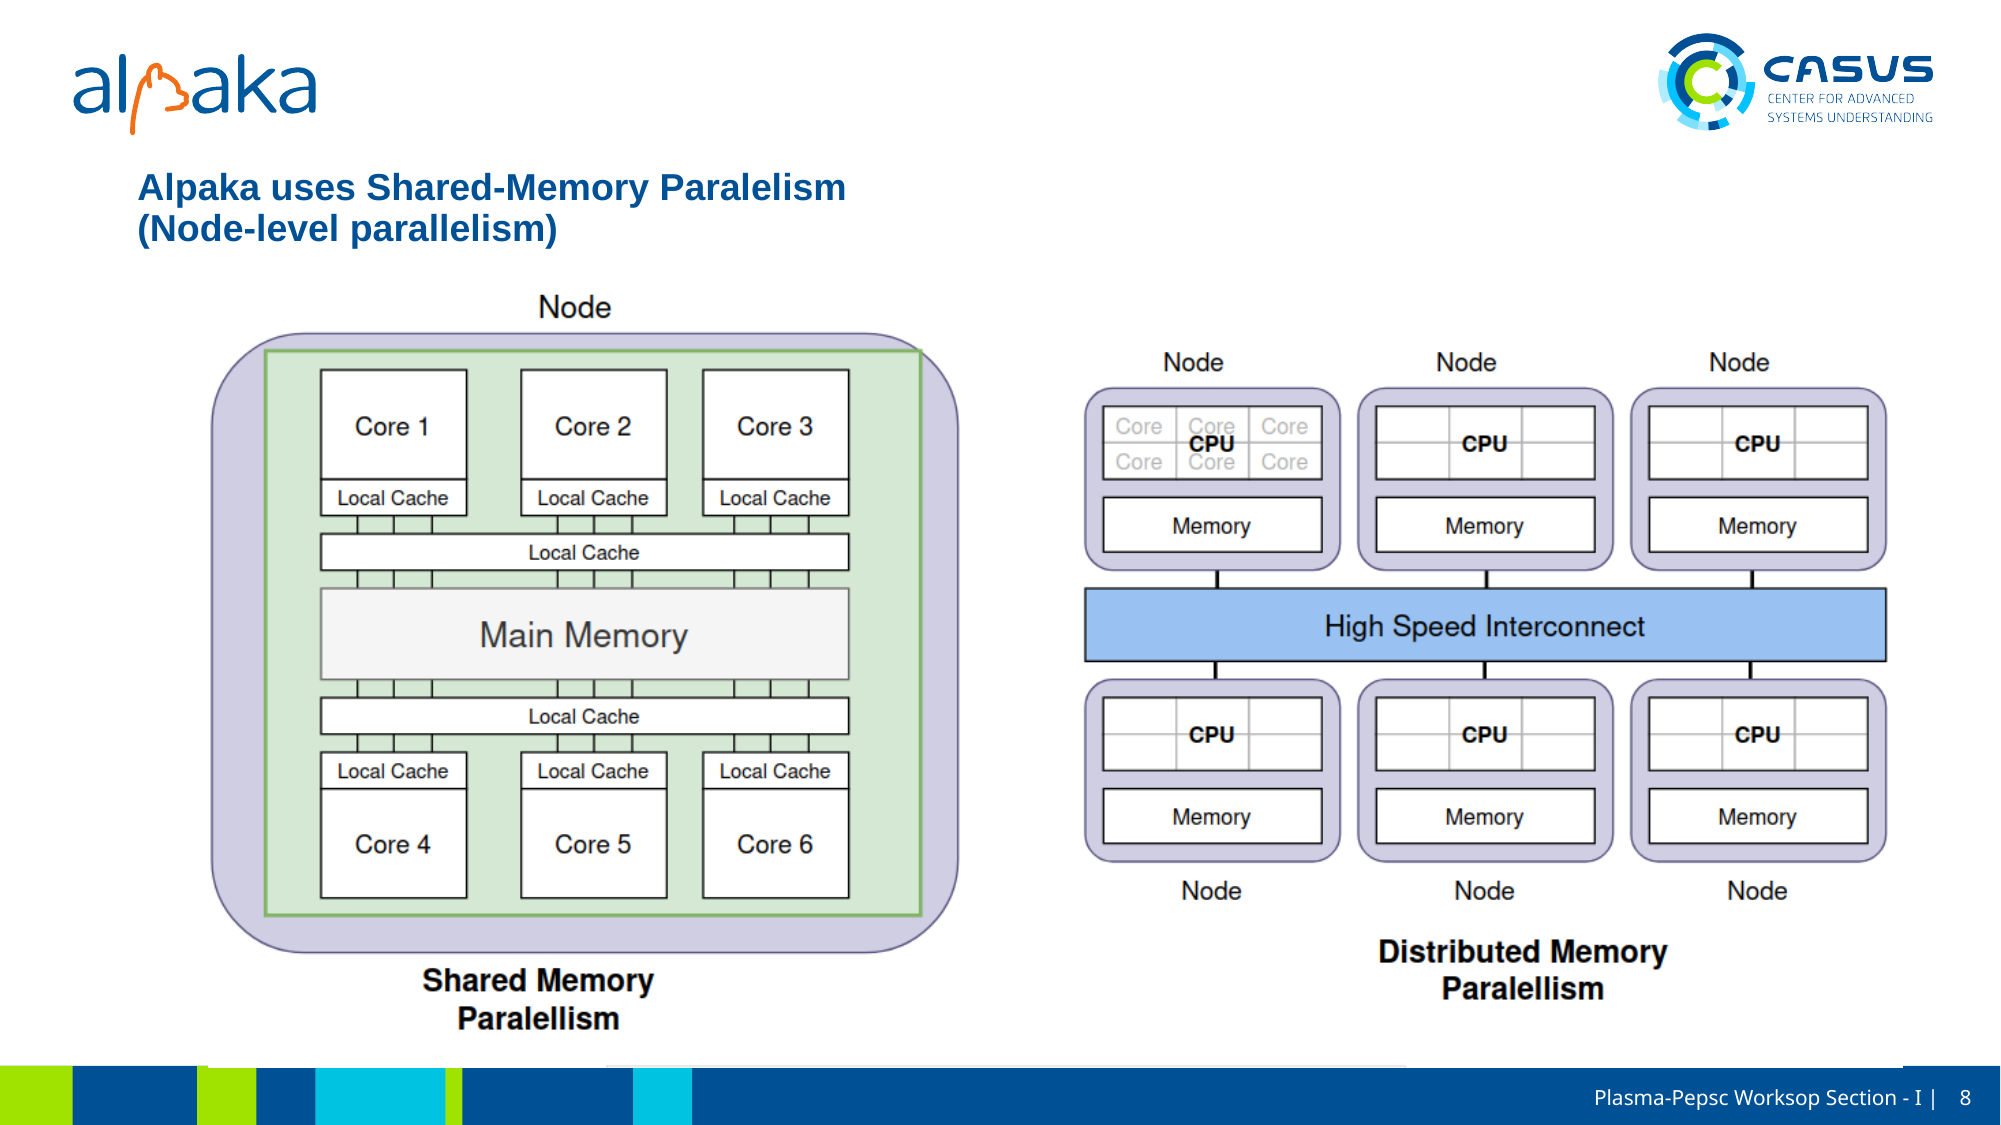

Alpaka uses Shared-Memory Paralelism (Node-level parallelism)
Plasma-Pepsc Worksop Section - I
8